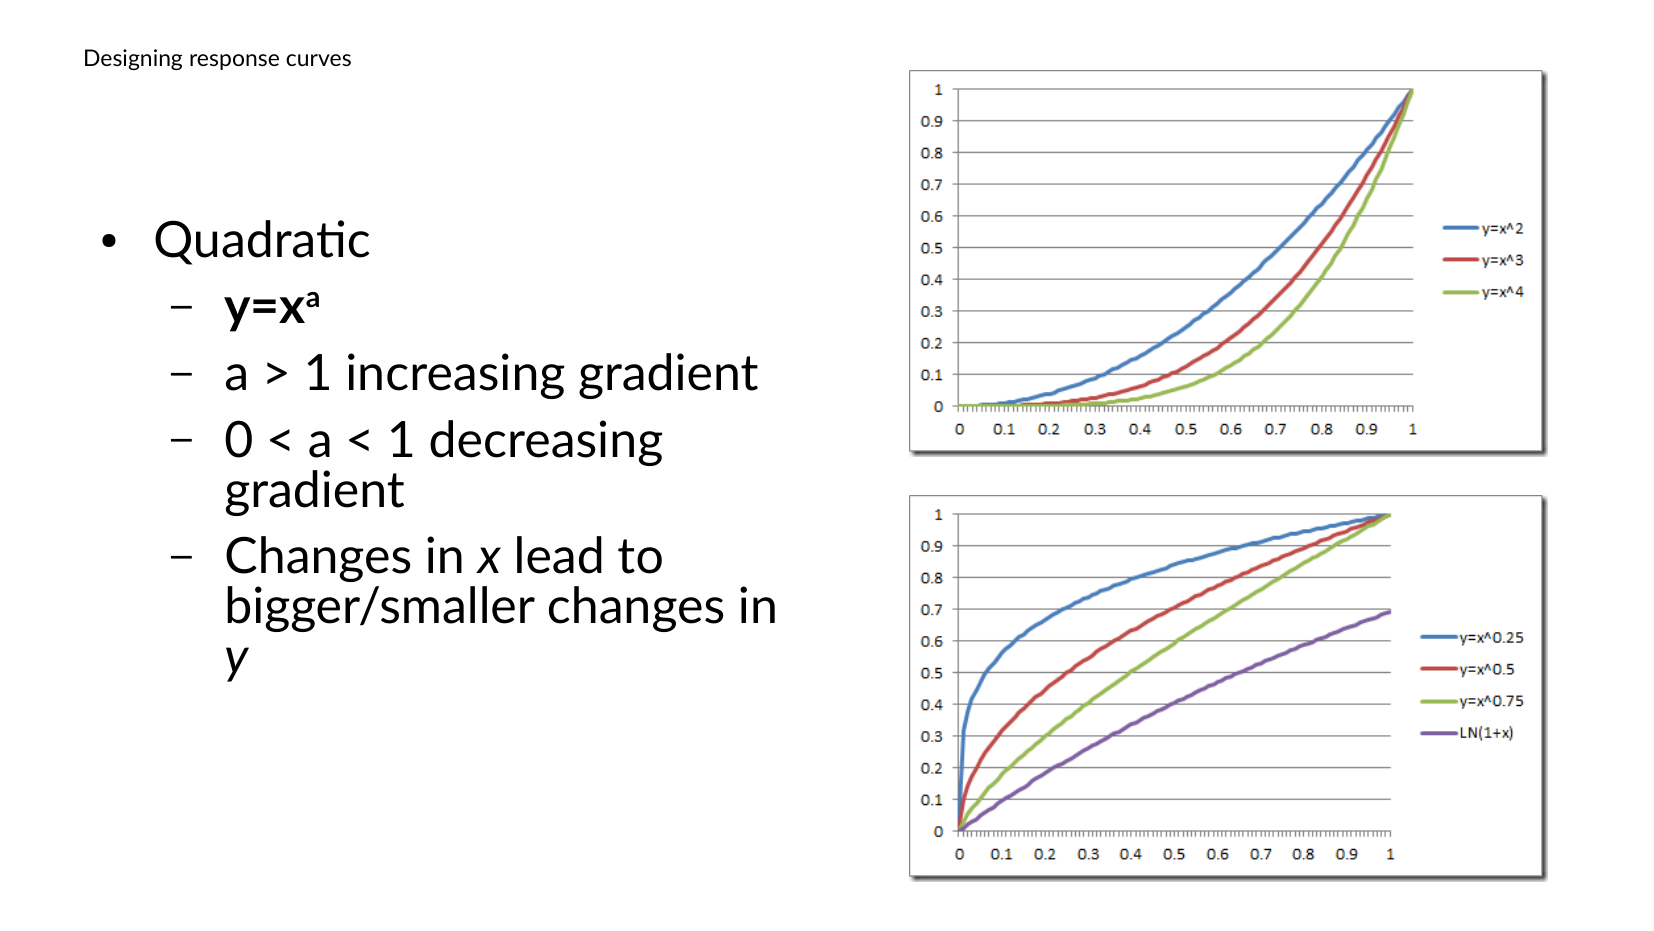

# Designing response curves
Quadratic
y=xa
a > 1 increasing gradient
0 < a < 1 decreasing gradient
Changes in x lead to bigger/smaller changes in y